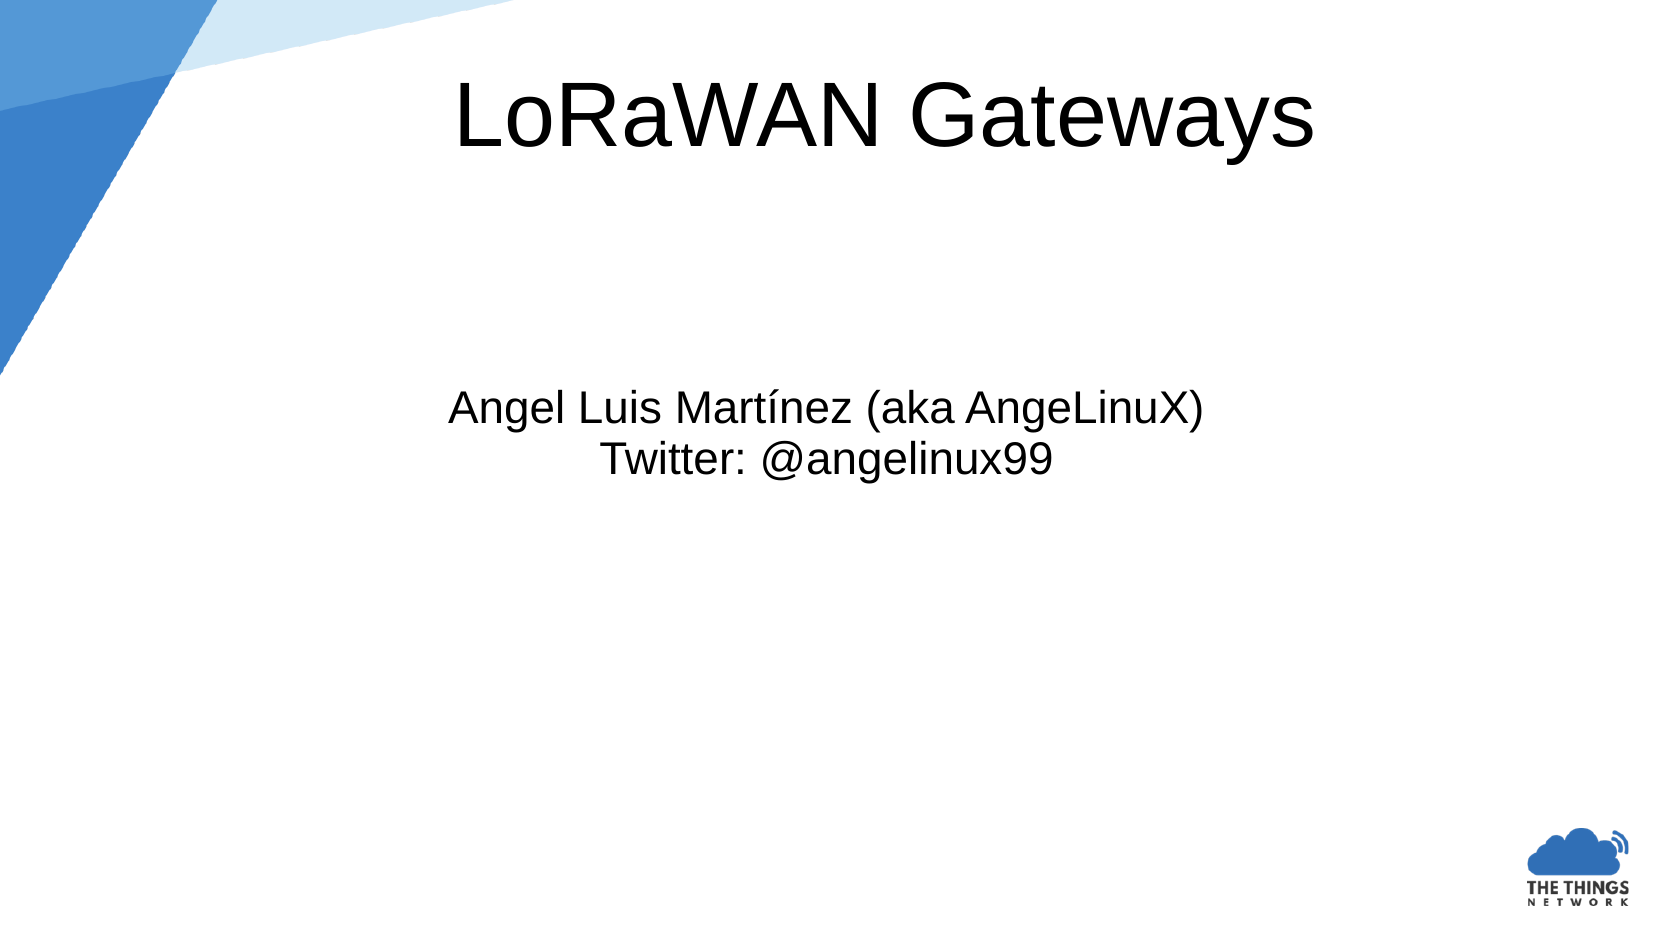

# LoRaWAN Gateways
Angel Luis Martínez (aka AngeLinuX)
Twitter: @angelinux99